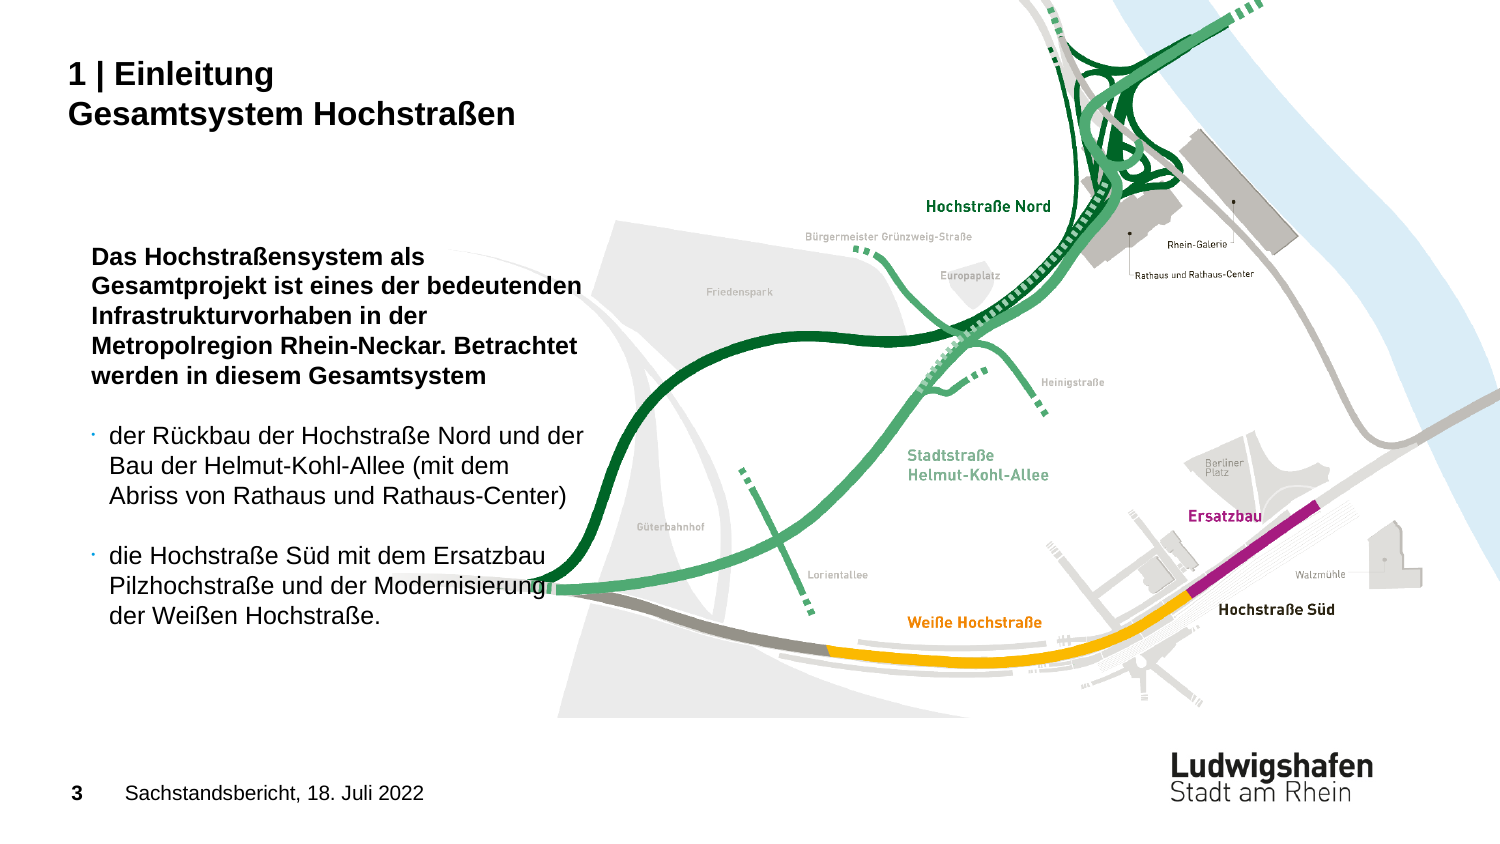

1 | Einleitung
Gesamtsystem Hochstraßen
Das Hochstraßensystem als Gesamtprojekt ist eines der bedeutenden Infrastrukturvorhaben in der Metropolregion Rhein-Neckar. Betrachtet werden in diesem Gesamtsystem
der Rückbau der Hochstraße Nord und der
Bau der Helmut-Kohl-Allee (mit dem
Abriss von Rathaus und Rathaus-Center)
die Hochstraße Süd mit dem Ersatzbau
Pilzhochstraße und der Modernisierung
der Weißen Hochstraße.